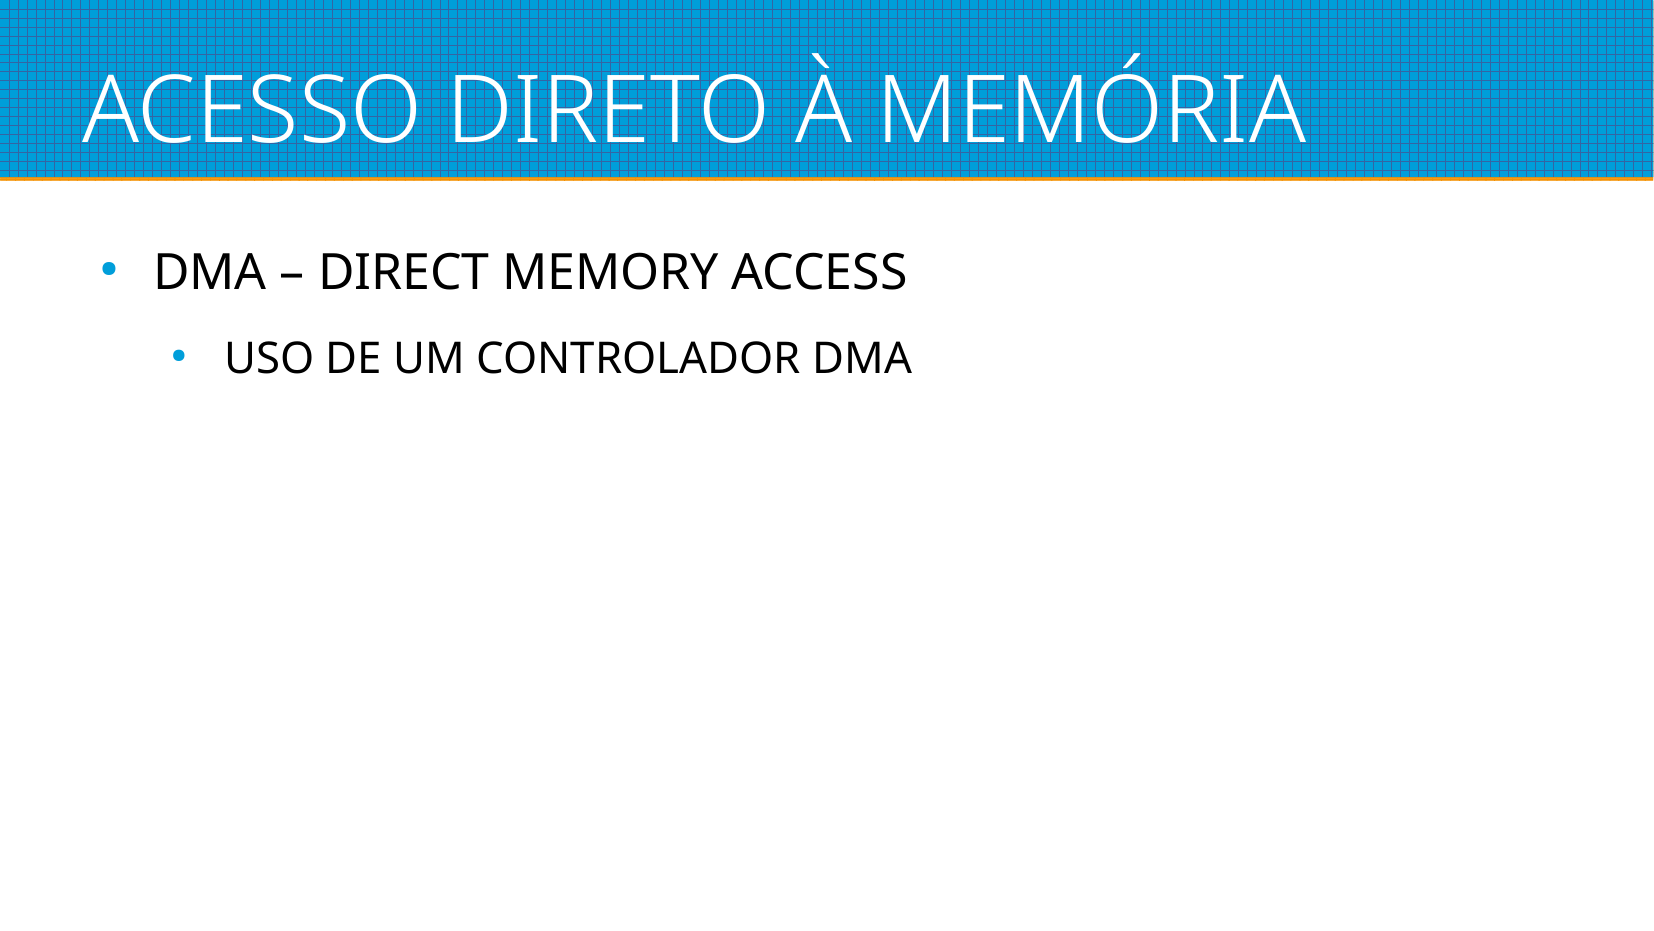

# ACESSO DIRETO À MEMÓRIA
DMA – DIRECT MEMORY ACCESS
USO DE UM CONTROLADOR DMA